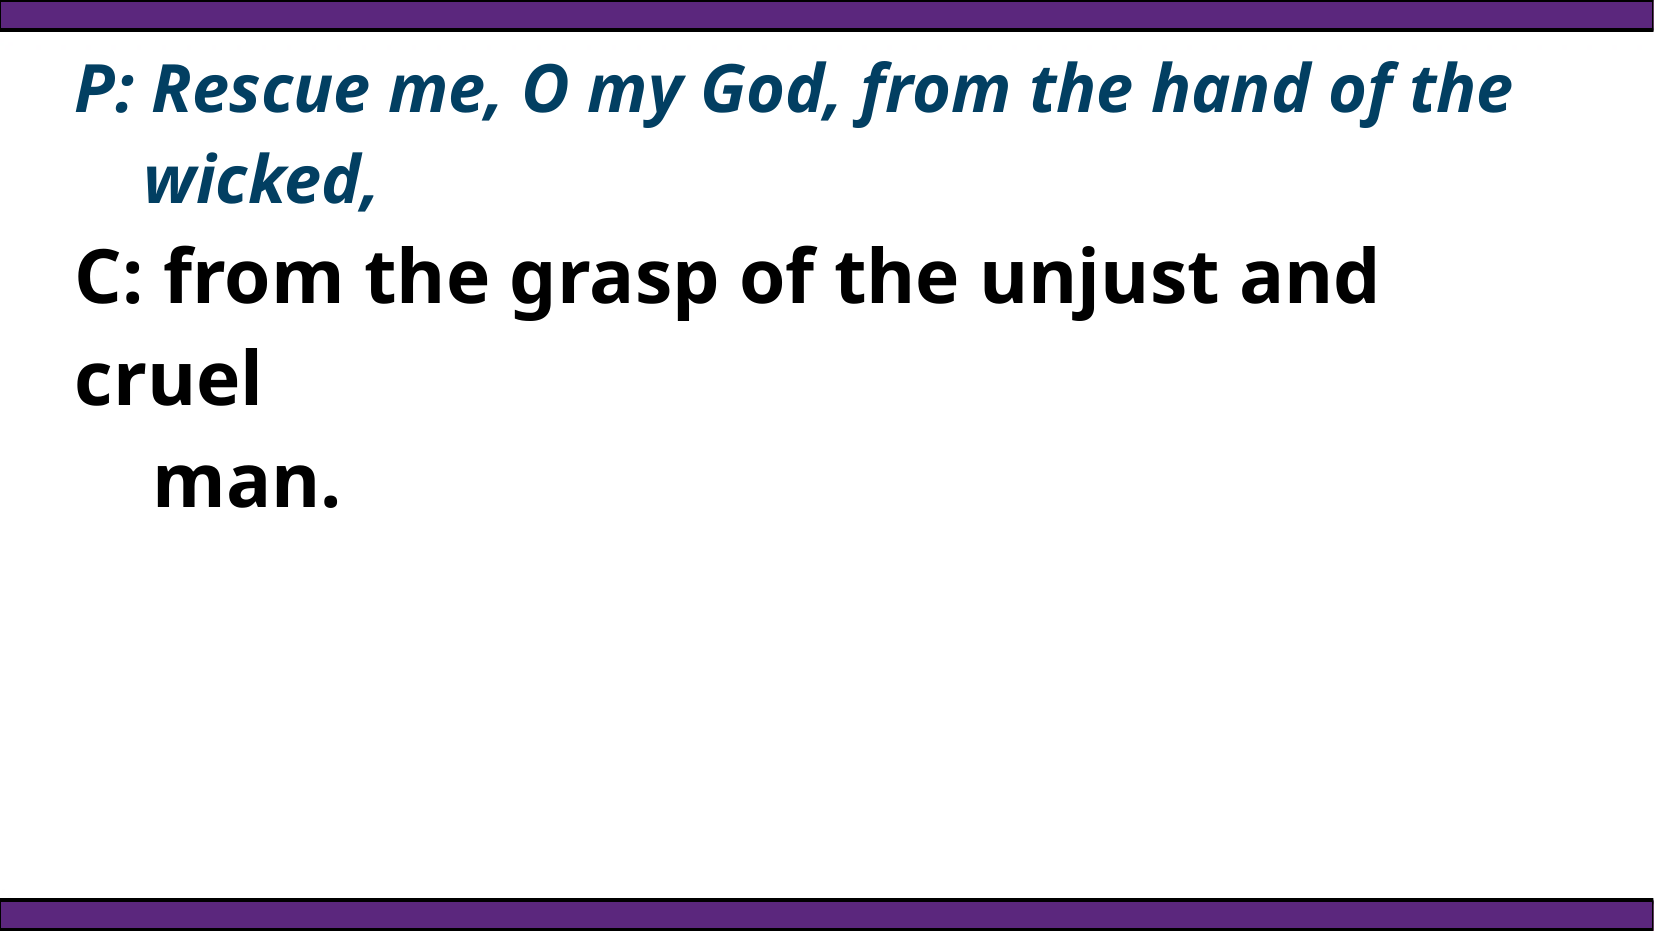

P: Rescue me, O my God, from the hand of the
 wicked,
C: from the grasp of the unjust and cruel
 man.